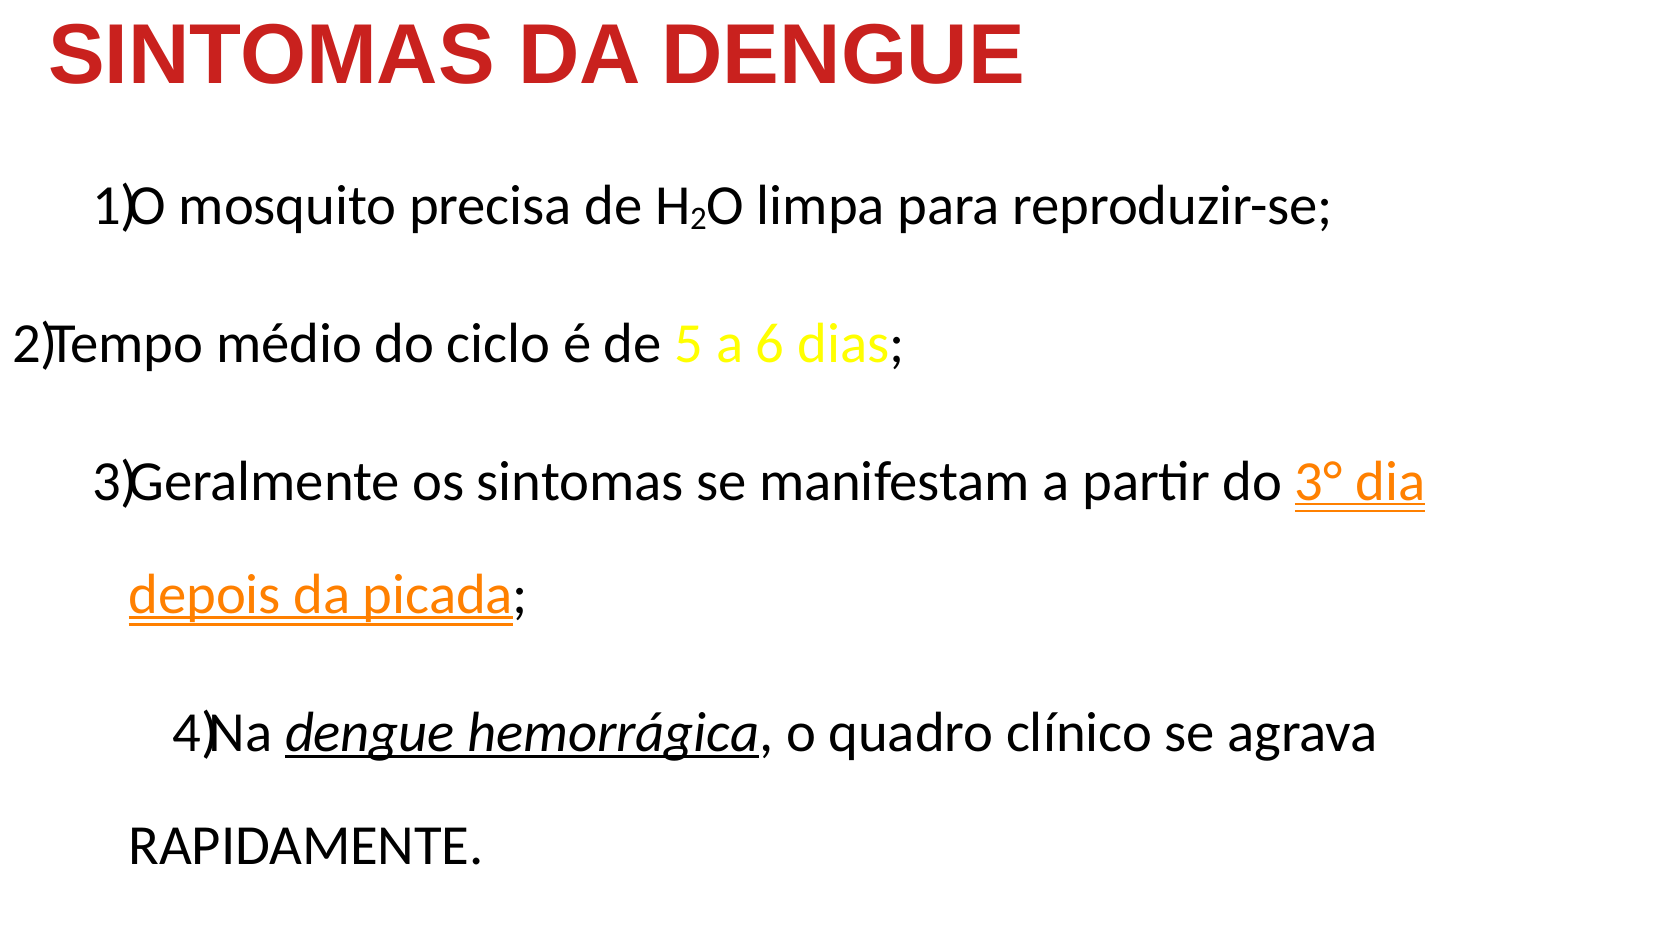

# SINTOMAS DA DENGUE
O mosquito precisa de H2O limpa para reproduzir-se;
Tempo médio do ciclo é de 5 a 6 dias;
Geralmente os sintomas se manifestam a partir do 3° dia depois da picada;
Na dengue hemorrágica, o quadro clínico se agrava RAPIDAMENTE.